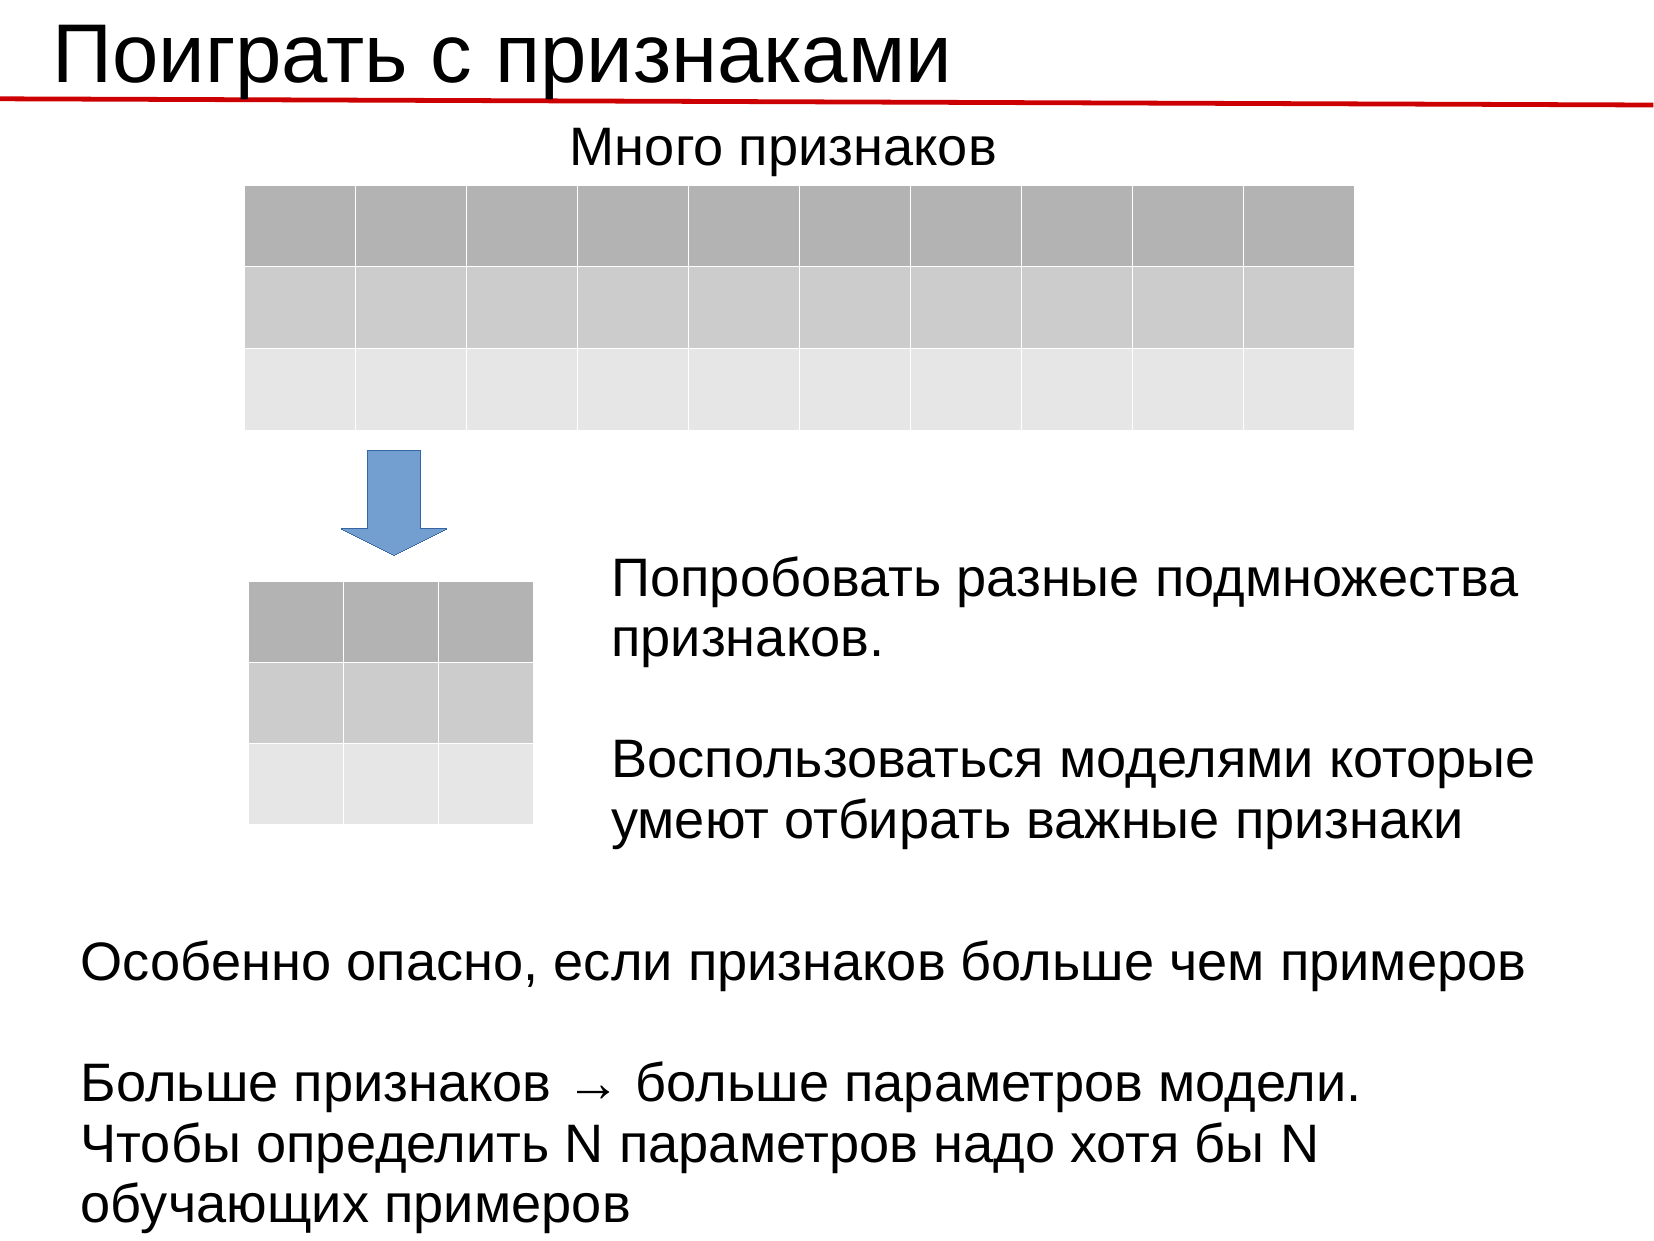

Поиграть с признаками
Много признаков
| | | | | | | | | | |
| --- | --- | --- | --- | --- | --- | --- | --- | --- | --- |
| | | | | | | | | | |
| | | | | | | | | | |
Попробовать разные подмножества признаков.
Воспользоваться моделями которые умеют отбирать важные признаки
| | | |
| --- | --- | --- |
| | | |
| | | |
Особенно опасно, если признаков больше чем примеров
Больше признаков → больше параметров модели.
Чтобы определить N параметров надо хотя бы N обучающих примеров